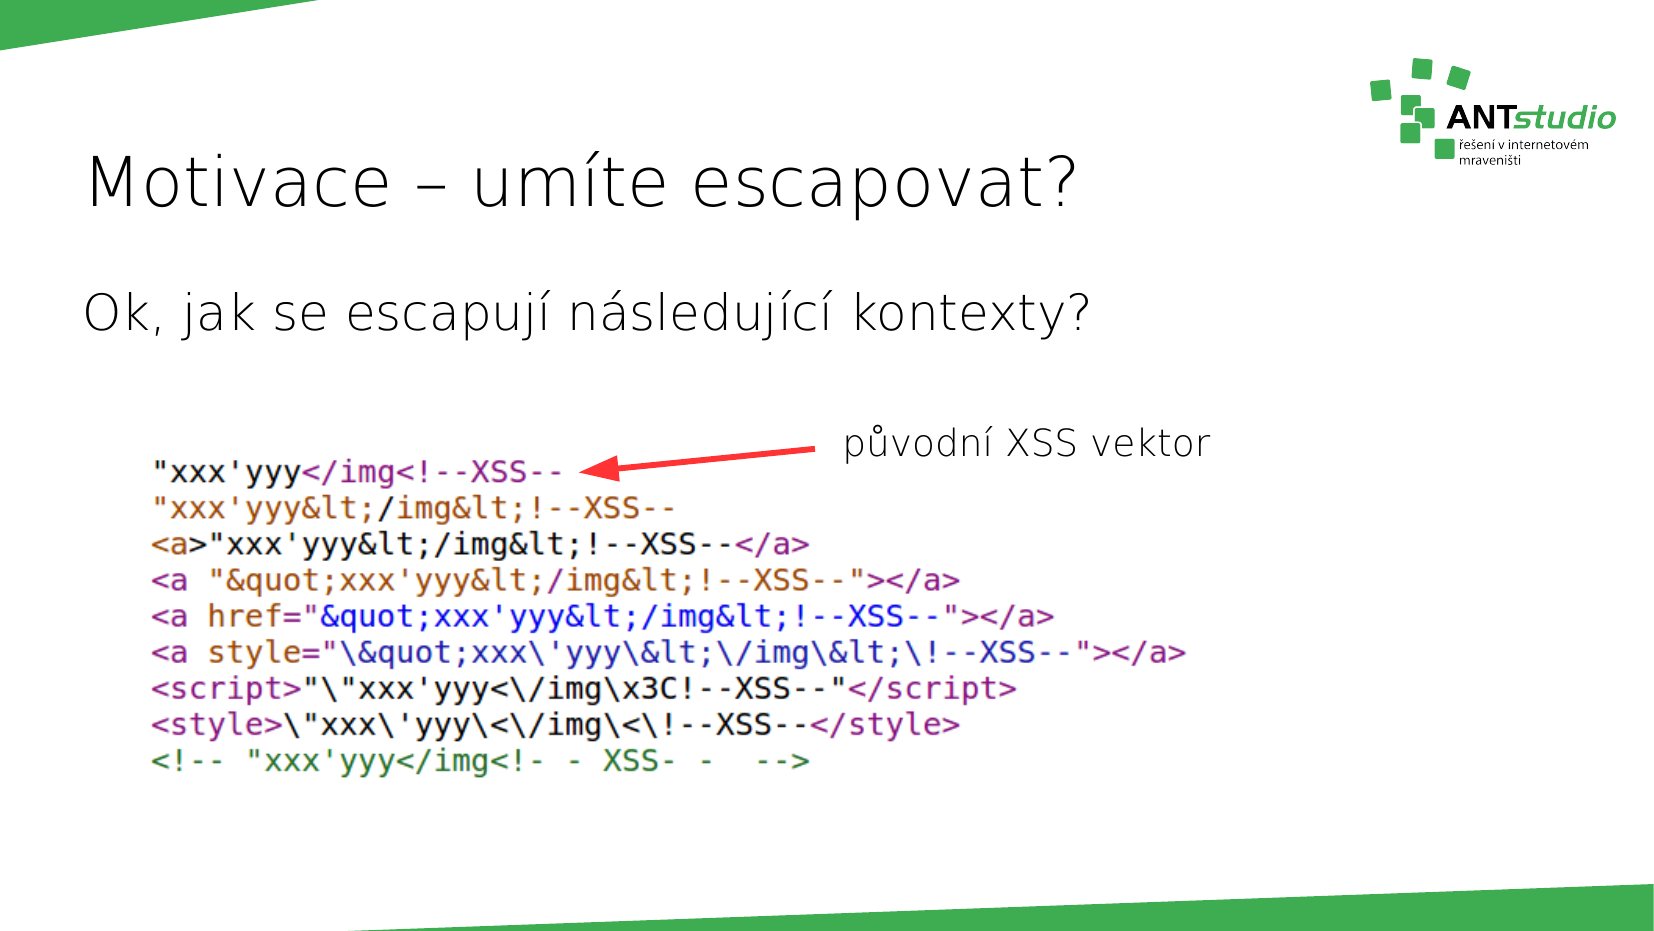

# Motivace – umíte escapovat?
Ok, jak se escapují následující kontexty?
původní XSS vektor